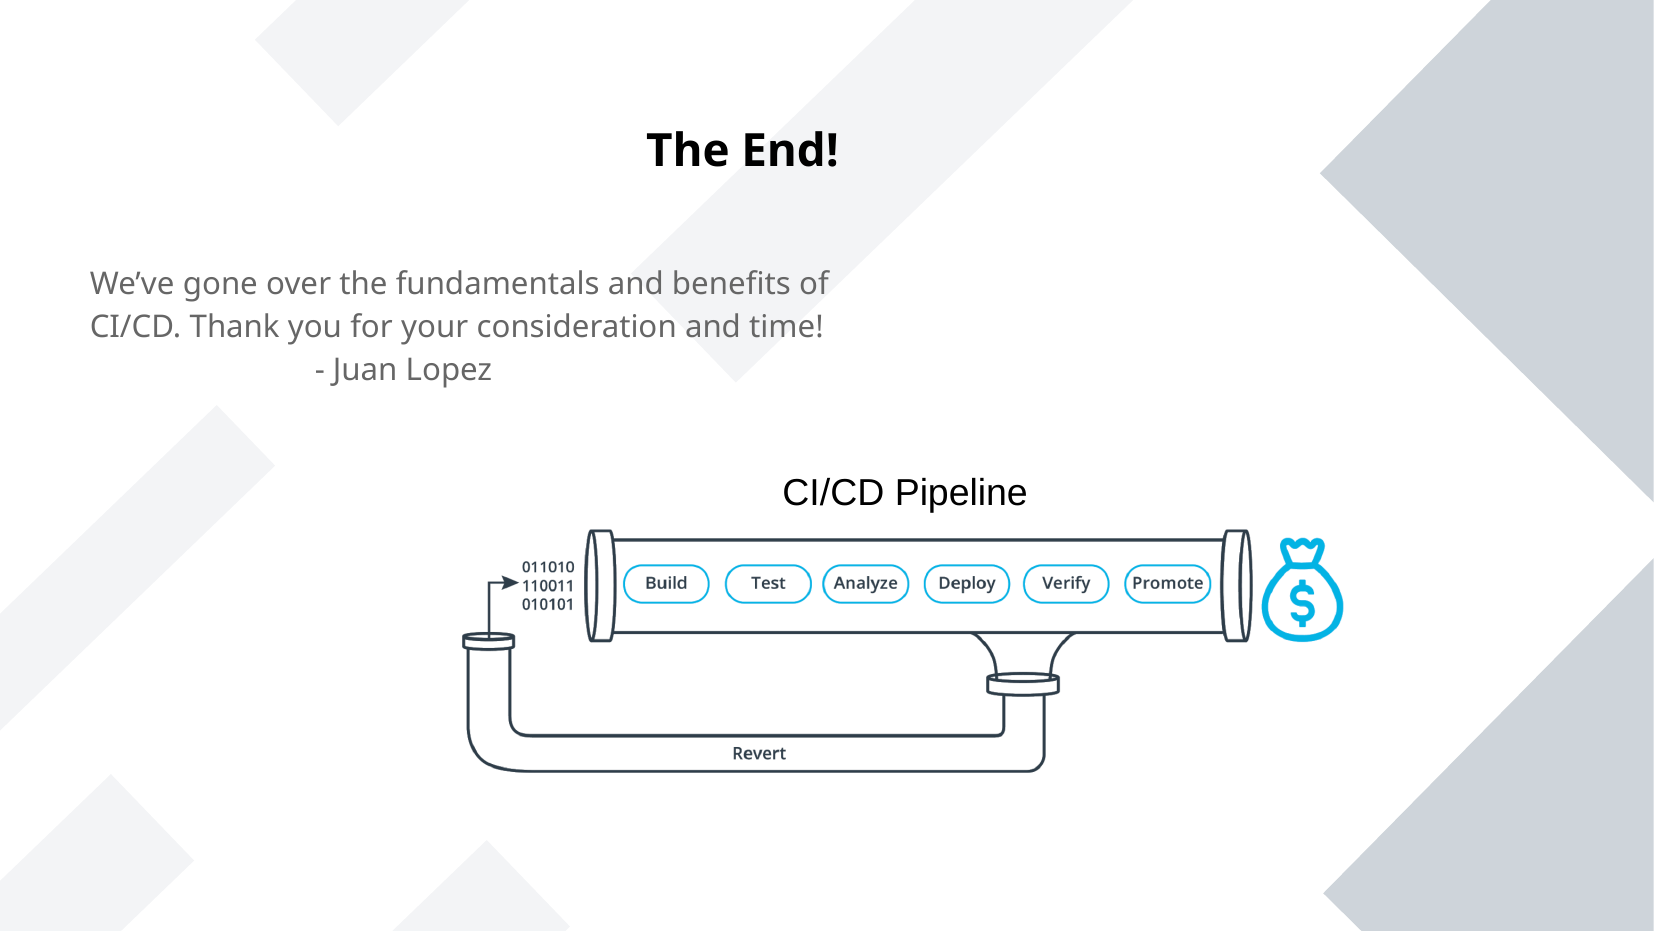

The End!
We’ve gone over the fundamentals and benefits of CI/CD. Thank you for your consideration and time!
			- Juan Lopez
CI/CD Pipeline